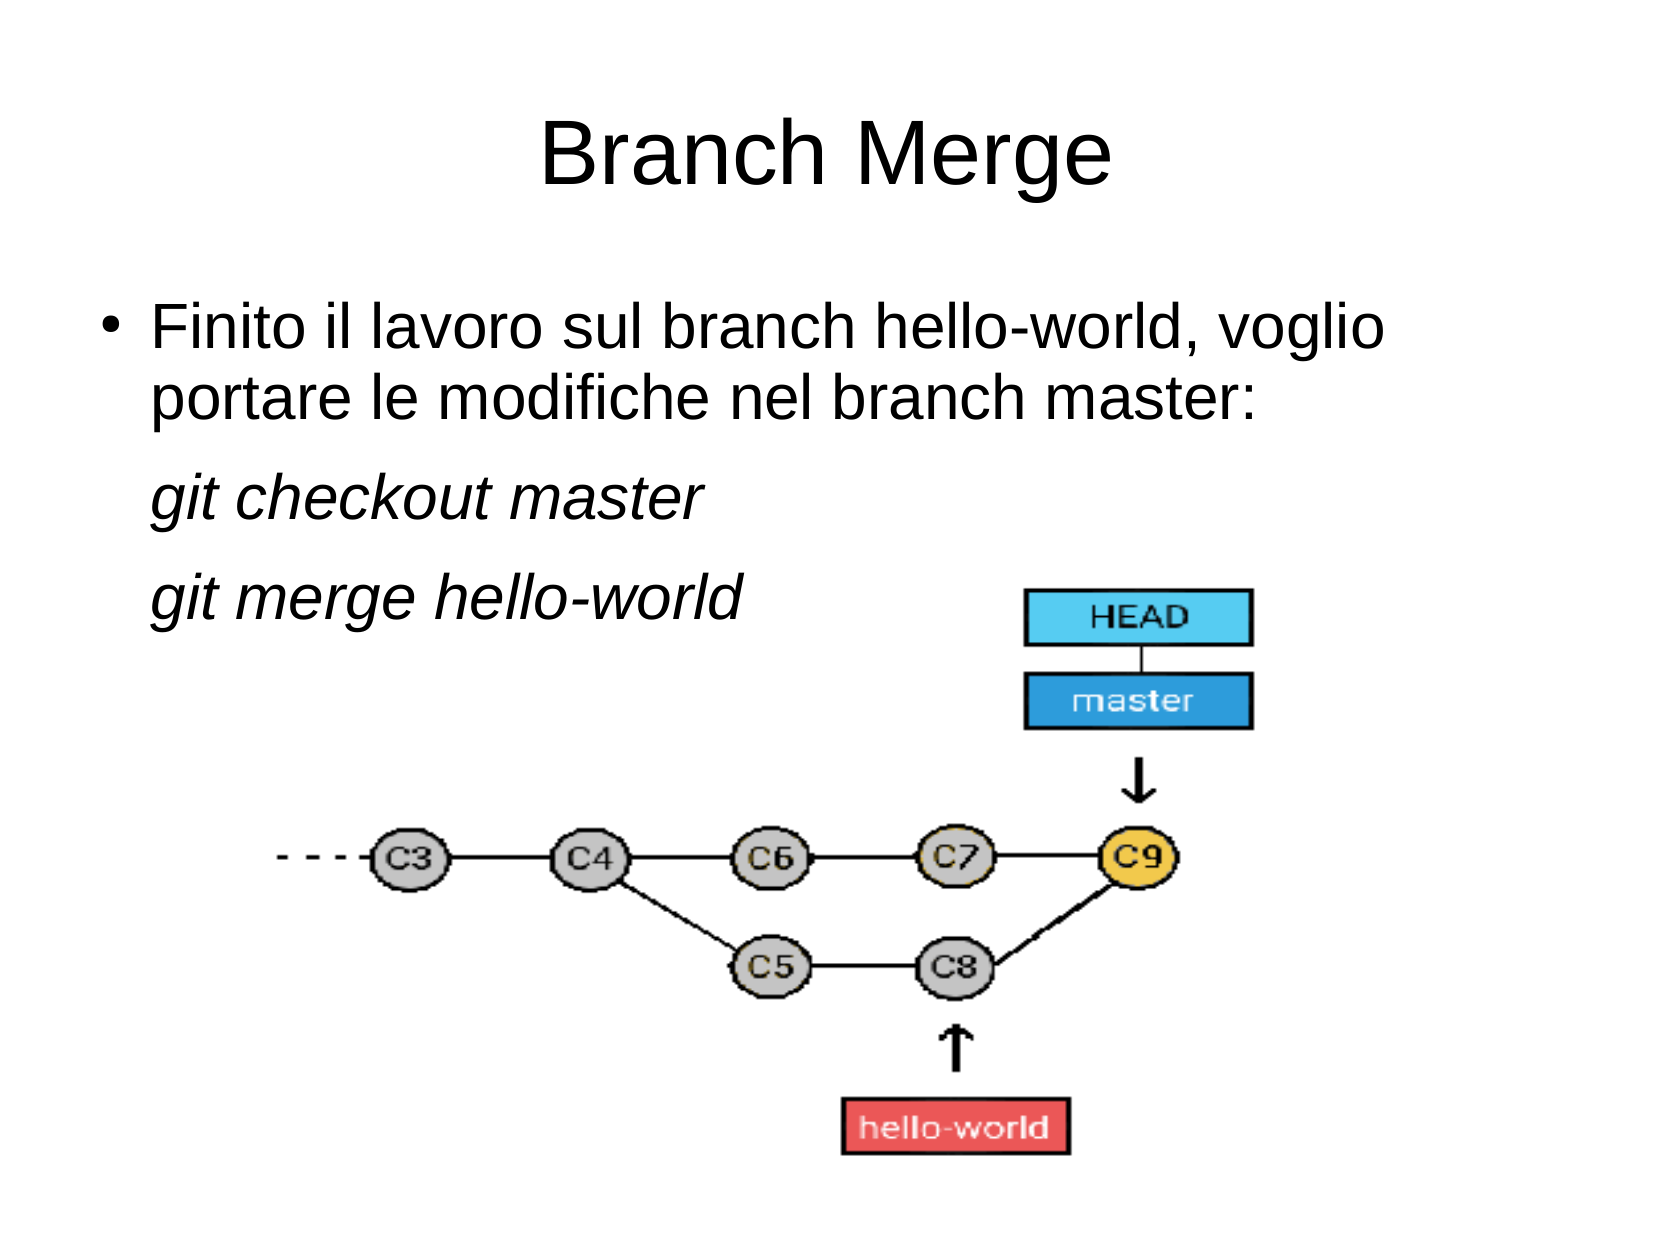

# Branch Merge
Finito il lavoro sul branch hello-world, voglio portare le modifiche nel branch master:
git checkout master
git merge hello-world